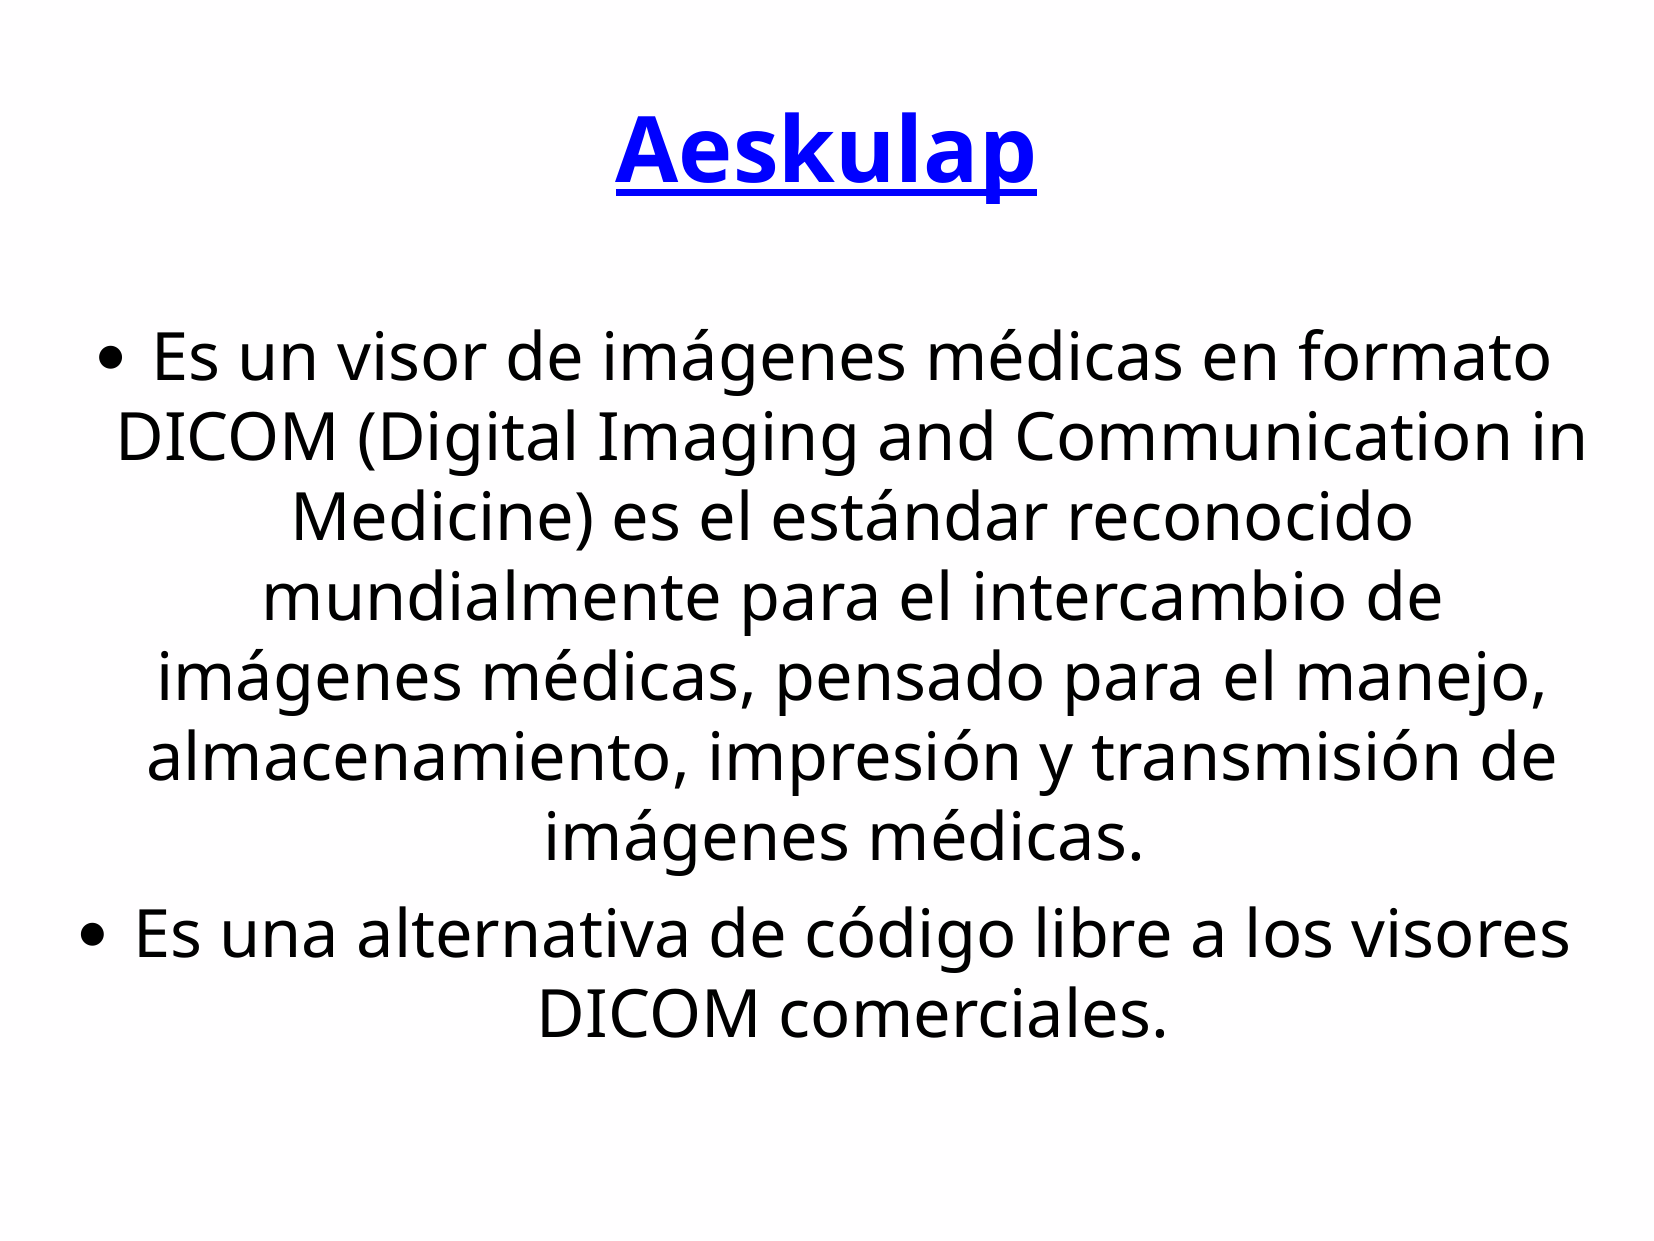

# Aeskulap
Es un visor de imágenes médicas en formato DICOM (Digital Imaging and Communication in Medicine) es el estándar reconocido mundialmente para el intercambio de imágenes médicas, pensado para el manejo, almacenamiento, impresión y transmisión de imágenes médicas.
Es una alternativa de código libre a los visores DICOM comerciales.